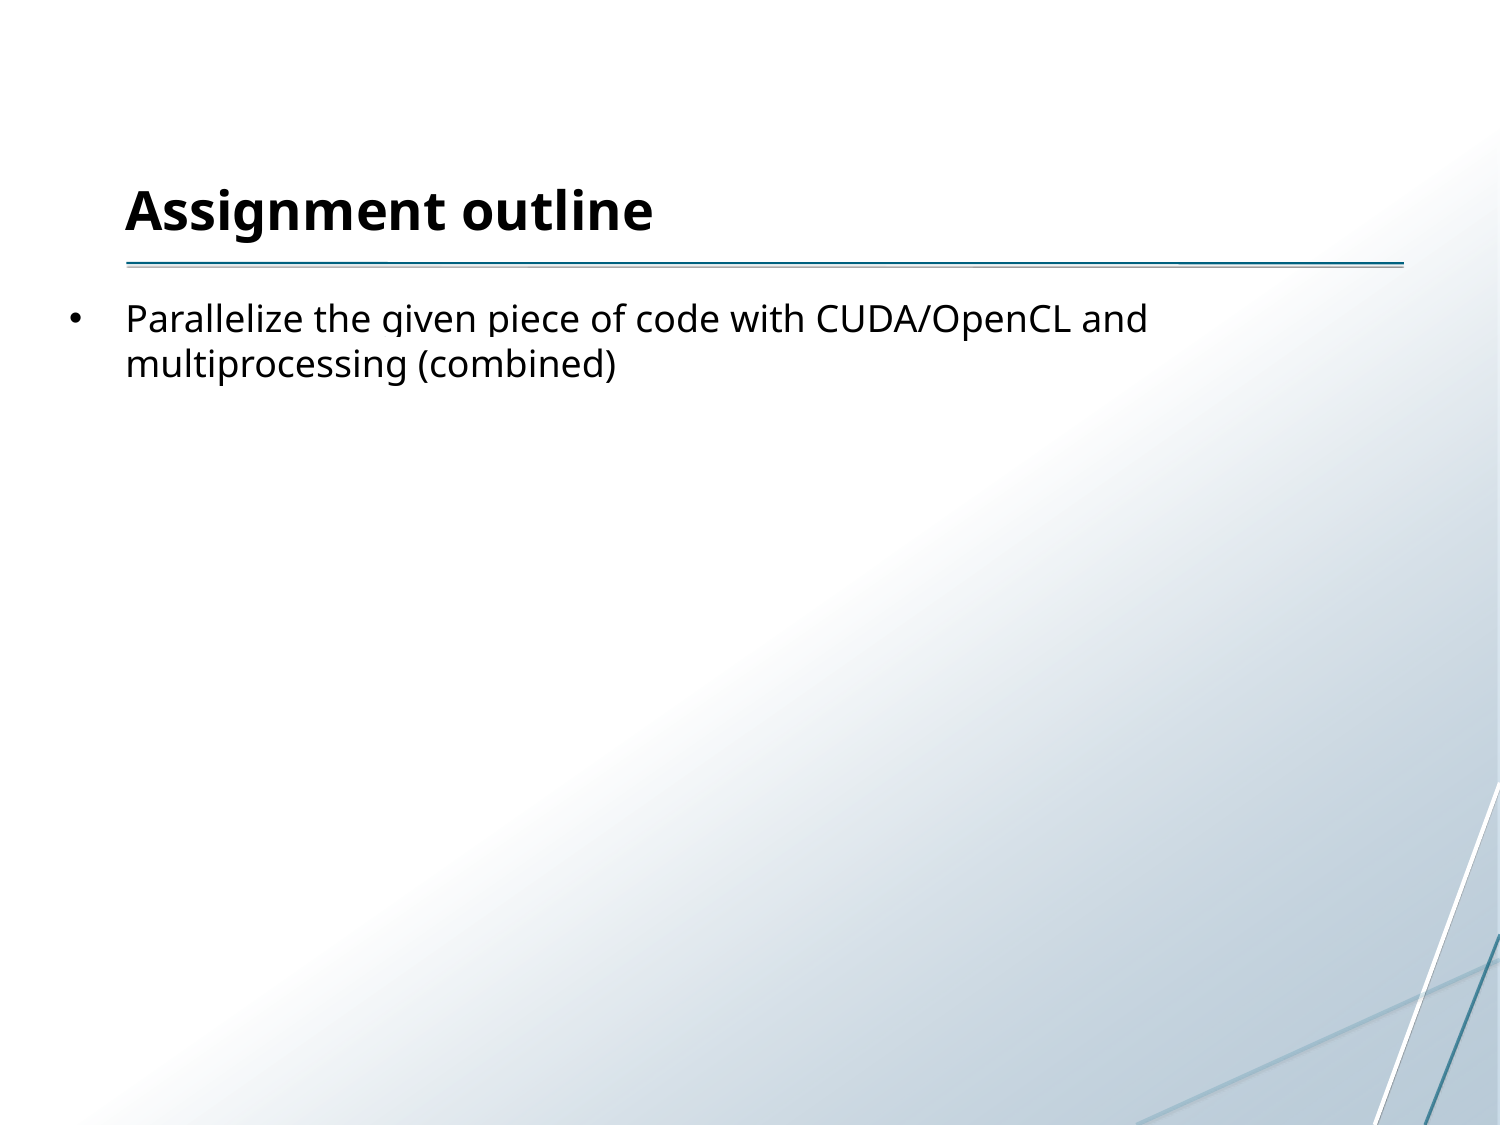

# Assignment outline
Parallelize the given piece of code with CUDA/OpenCL and multiprocessing (combined)